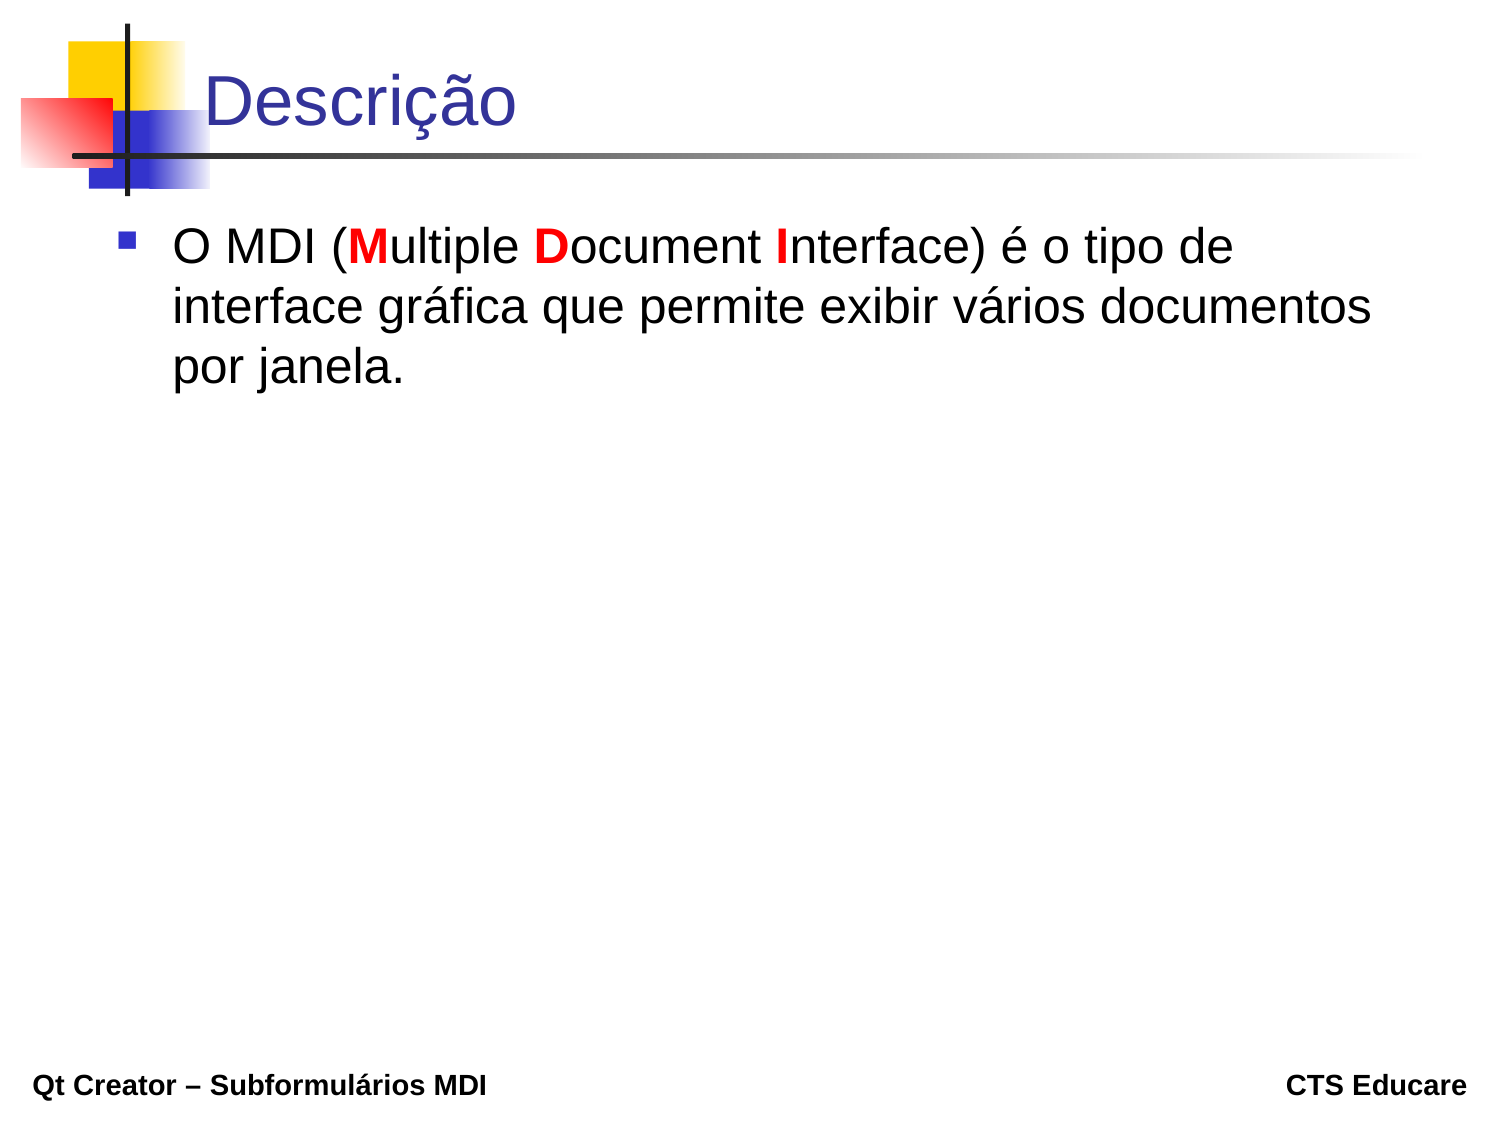

# Descrição
O MDI (Multiple Document Interface) é o tipo de interface gráfica que permite exibir vários documentos por janela.